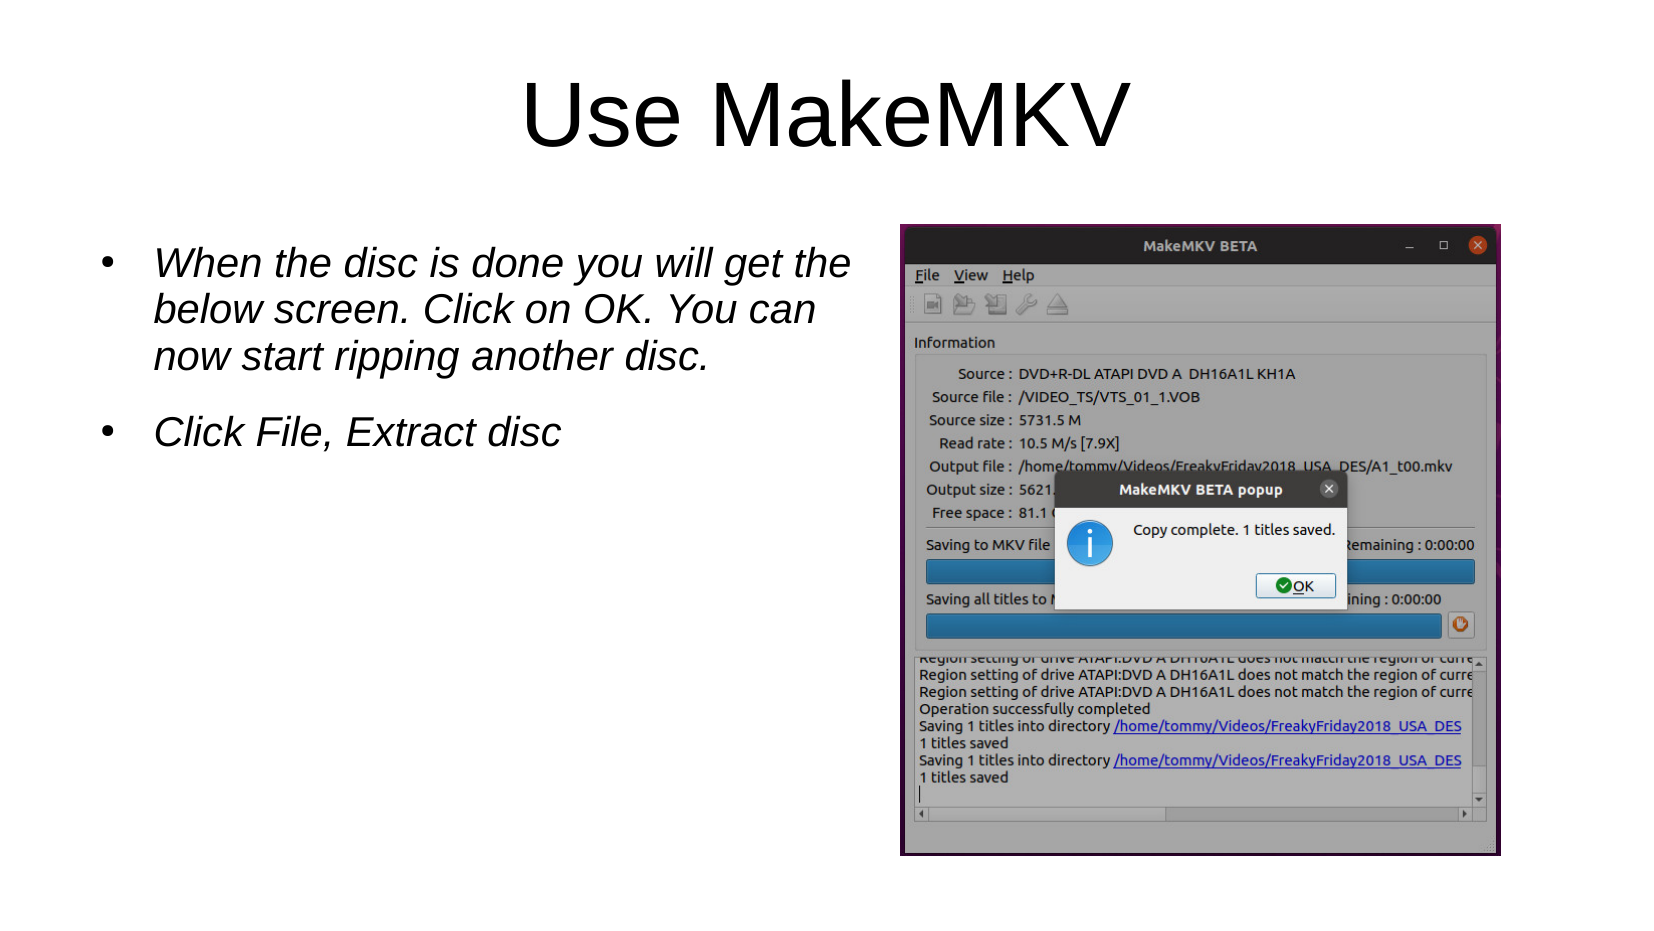

# Use MakeMKV
When the disc is done you will get the below screen. Click on OK. You can now start ripping another disc.
Click File, Extract disc